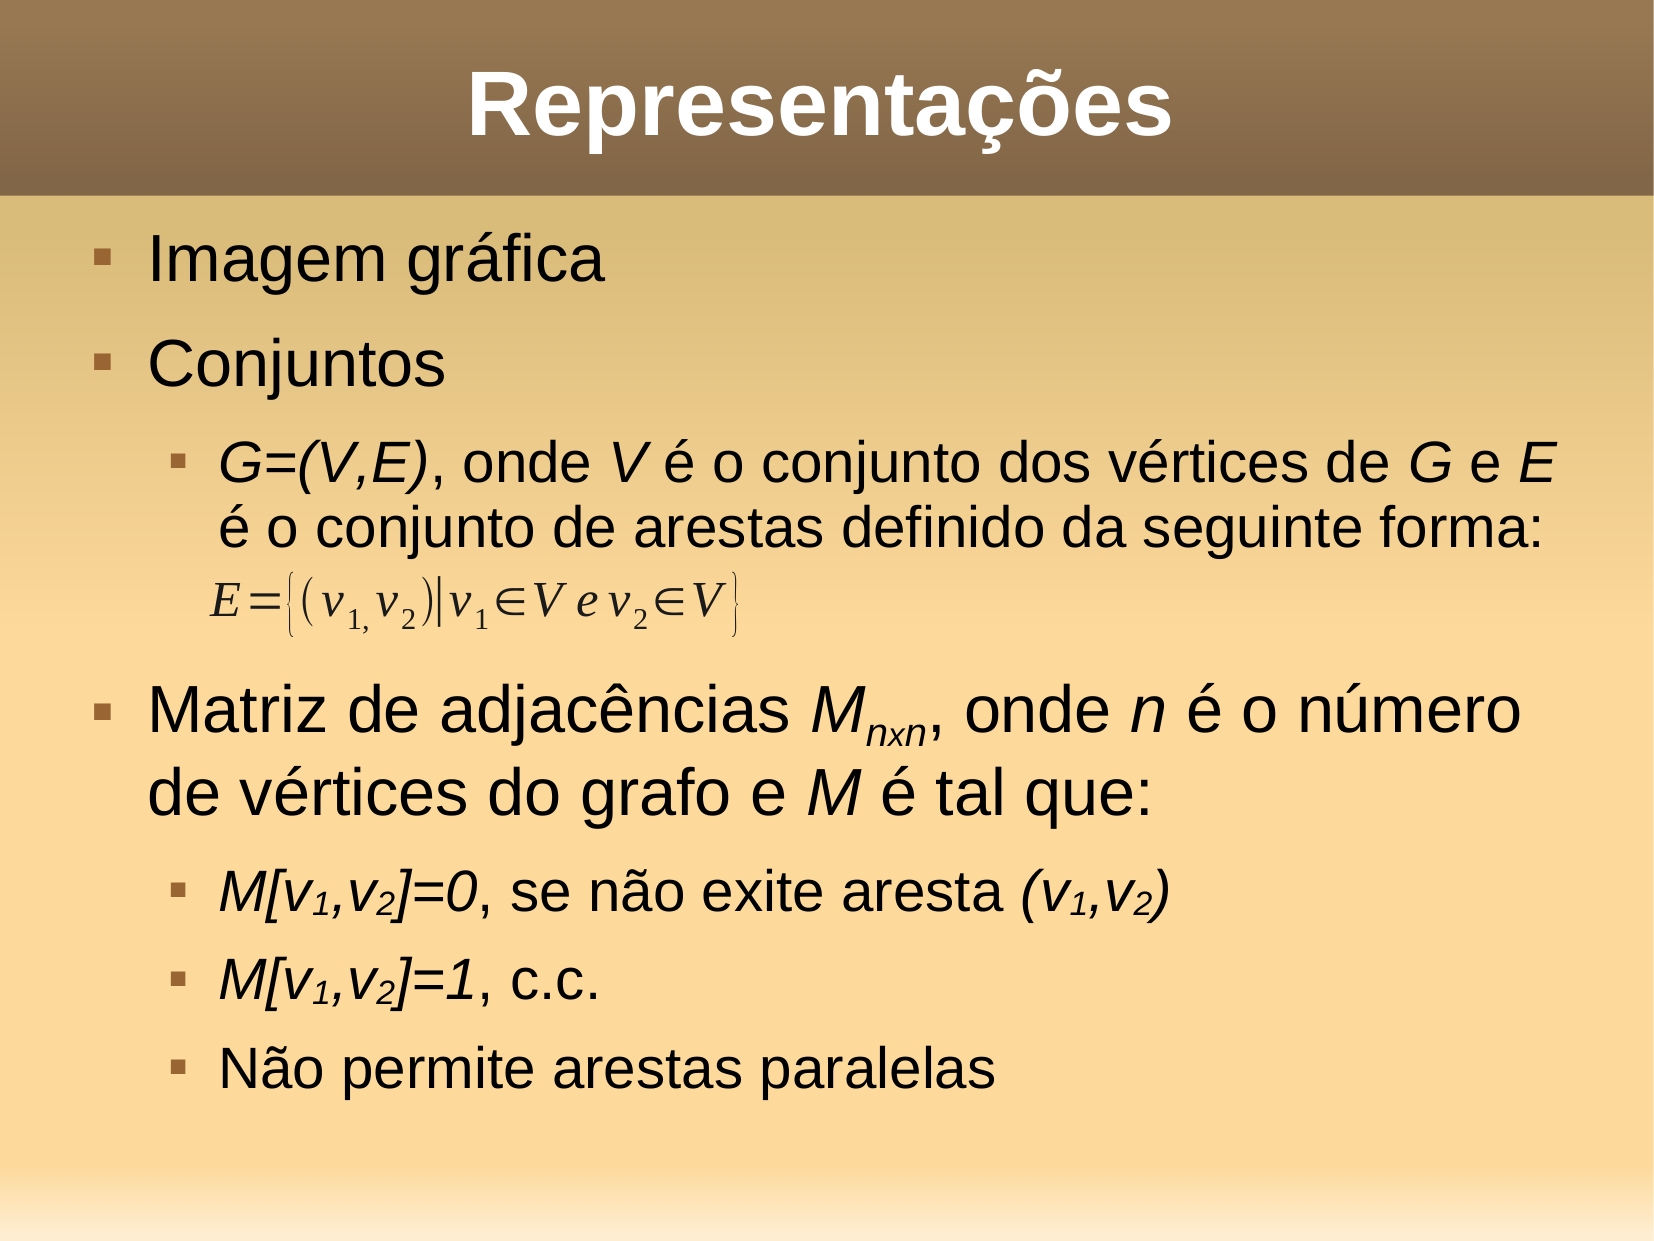

# Representações
Imagem gráfica
Conjuntos
G=(V,E), onde V é o conjunto dos vértices de G e E é o conjunto de arestas definido da seguinte forma:
Matriz de adjacências Mnxn, onde n é o número de vértices do grafo e M é tal que:
M[v1,v2]=0, se não exite aresta (v1,v2)
M[v1,v2]=1, c.c.
Não permite arestas paralelas